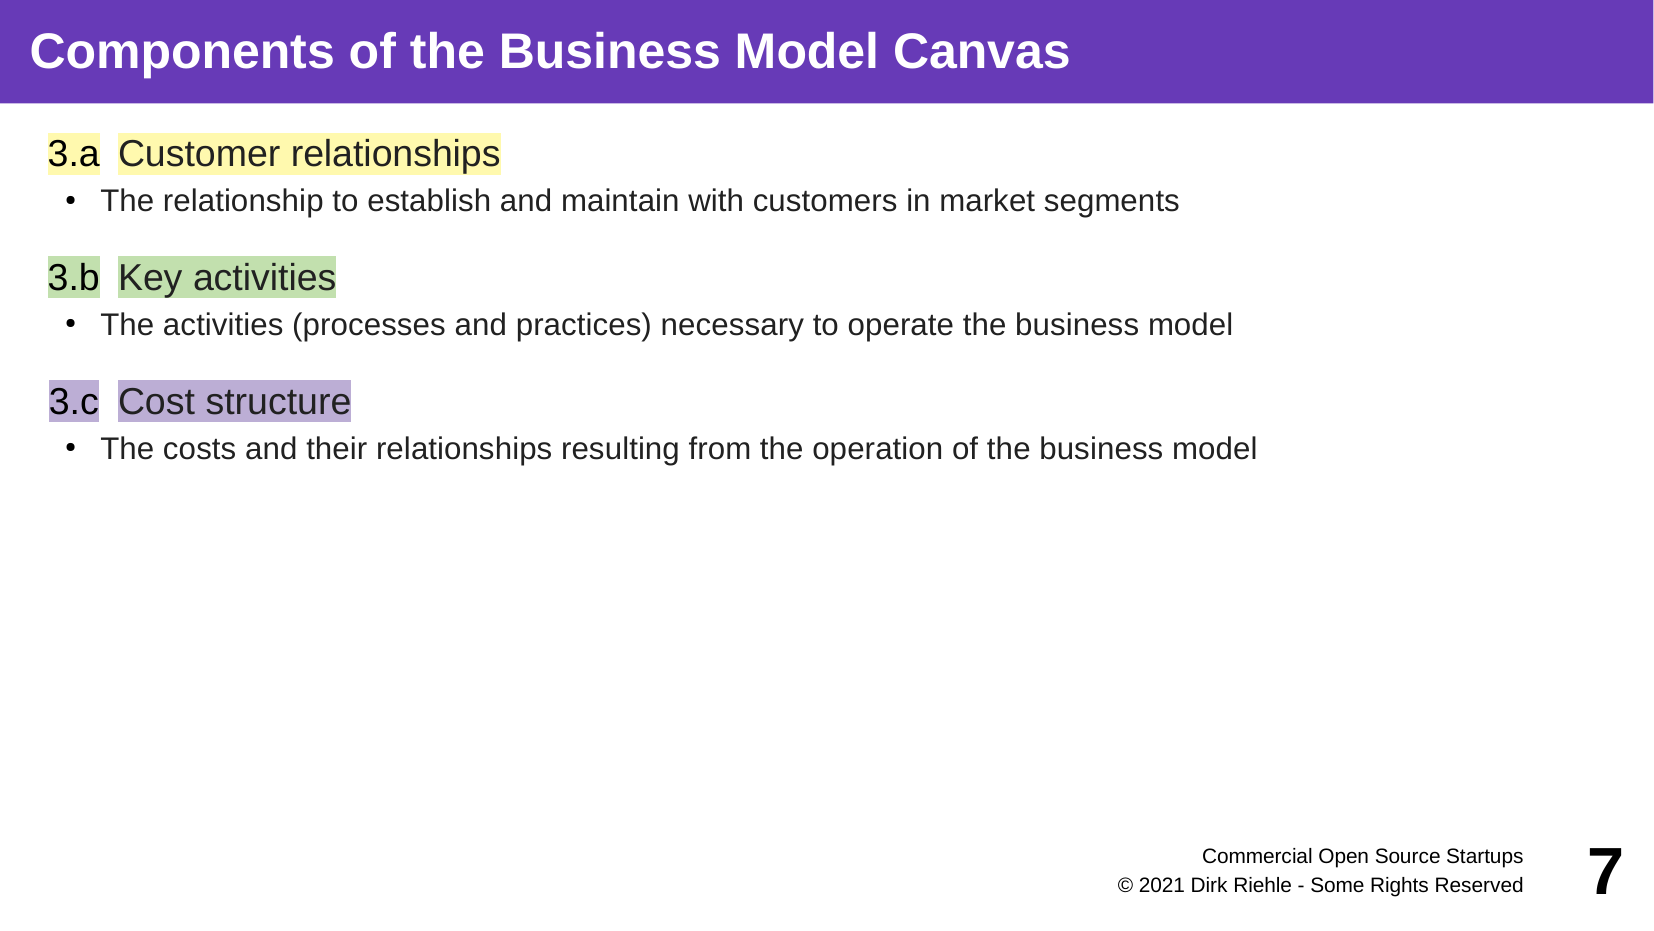

# Components of the Business Model Canvas
Customer relationships
The relationship to establish and maintain with customers in market segments
Key activities
The activities (processes and practices) necessary to operate the business model
Cost structure
The costs and their relationships resulting from the operation of the business model
Commercial Open Source Startups
7
© 2021 Dirk Riehle - Some Rights Reserved